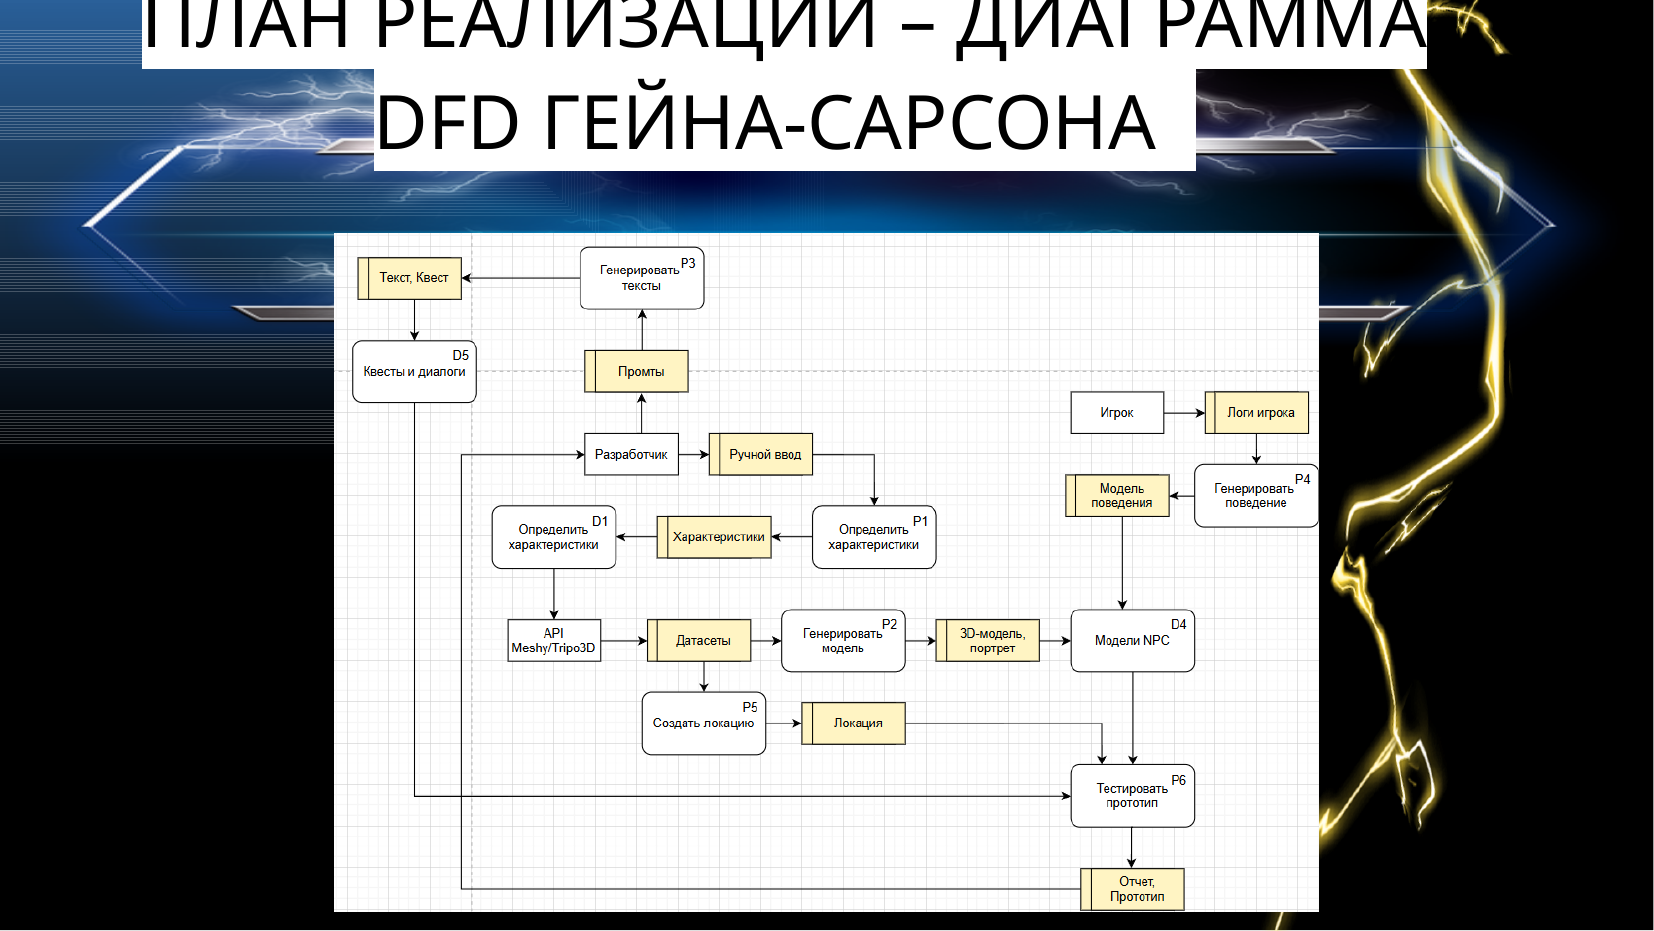

# План Реализации – Диаграмма DFD ГЕЙна-Сарсона